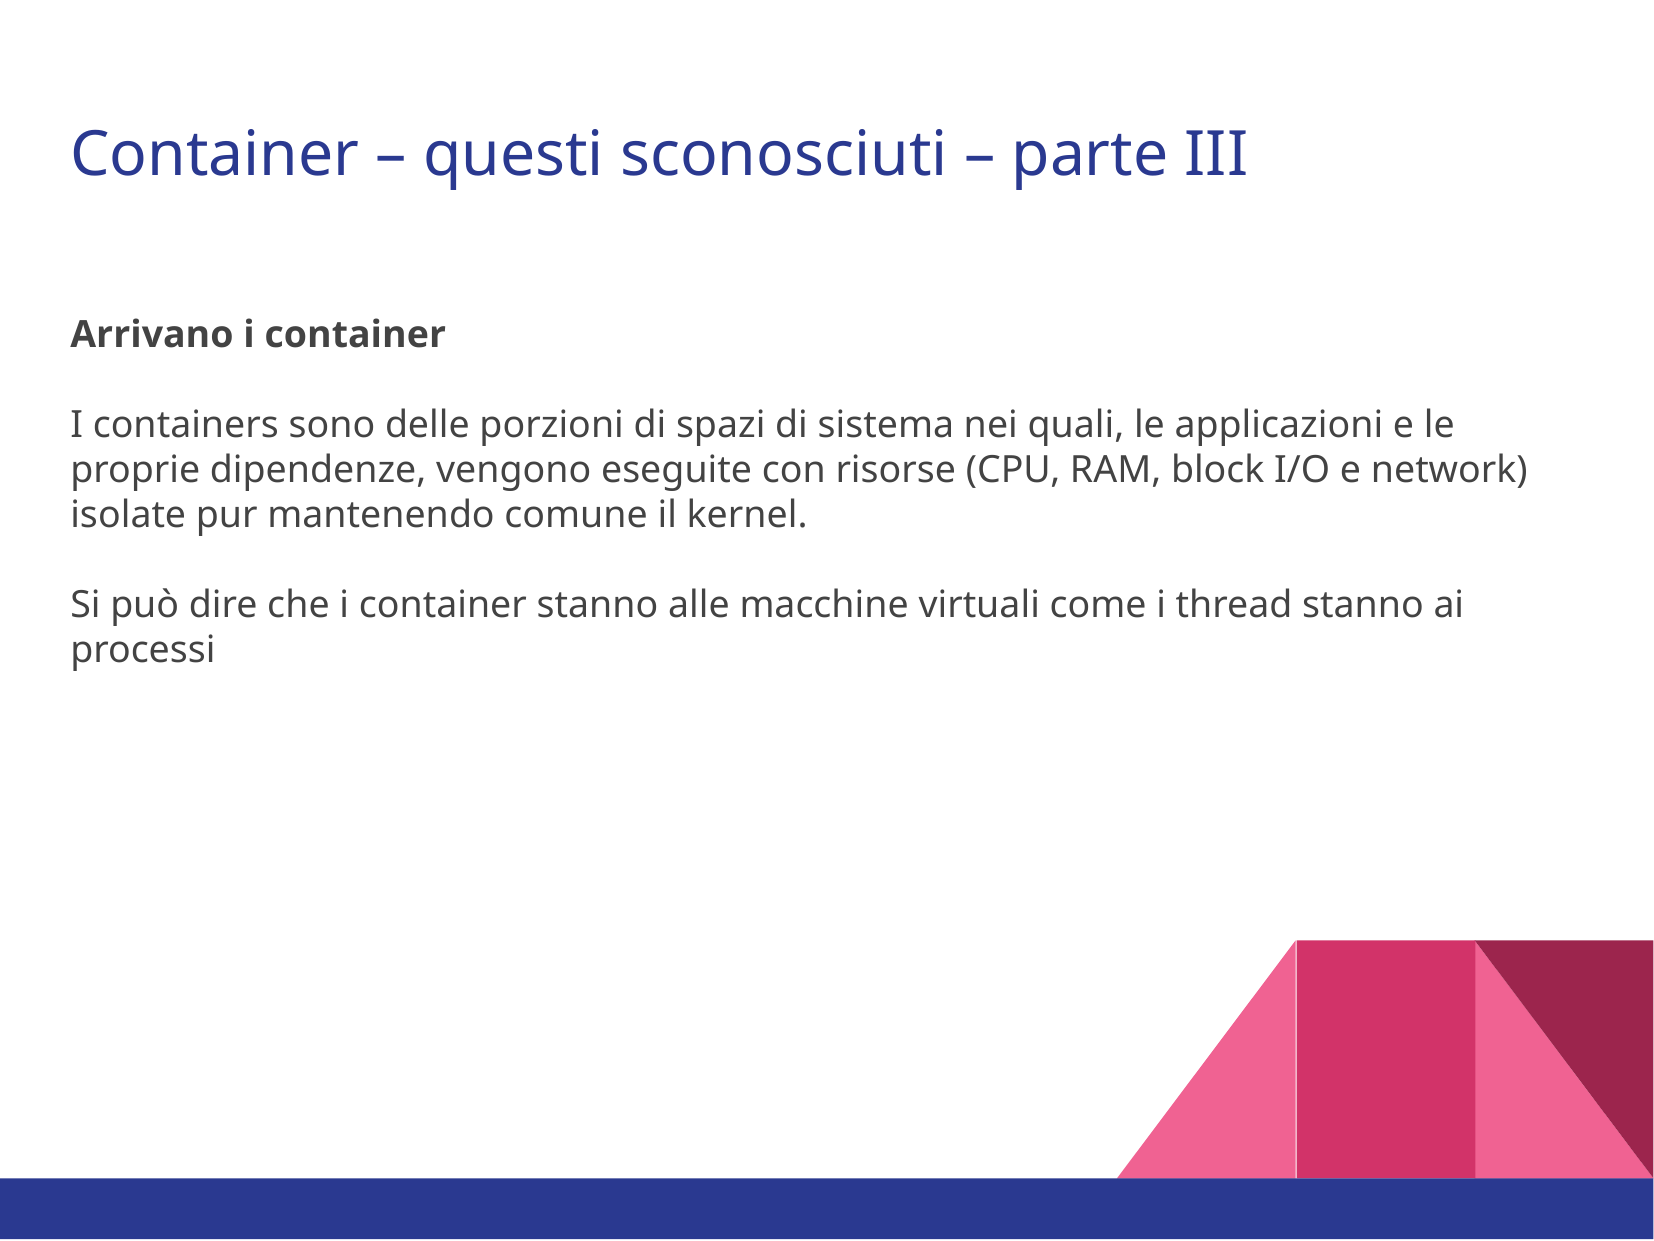

# Container – questi sconosciuti – parte III
Arrivano i container
I containers sono delle porzioni di spazi di sistema nei quali, le applicazioni e le proprie dipendenze, vengono eseguite con risorse (CPU, RAM, block I/O e network) isolate pur mantenendo comune il kernel.
Si può dire che i container stanno alle macchine virtuali come i thread stanno ai processi